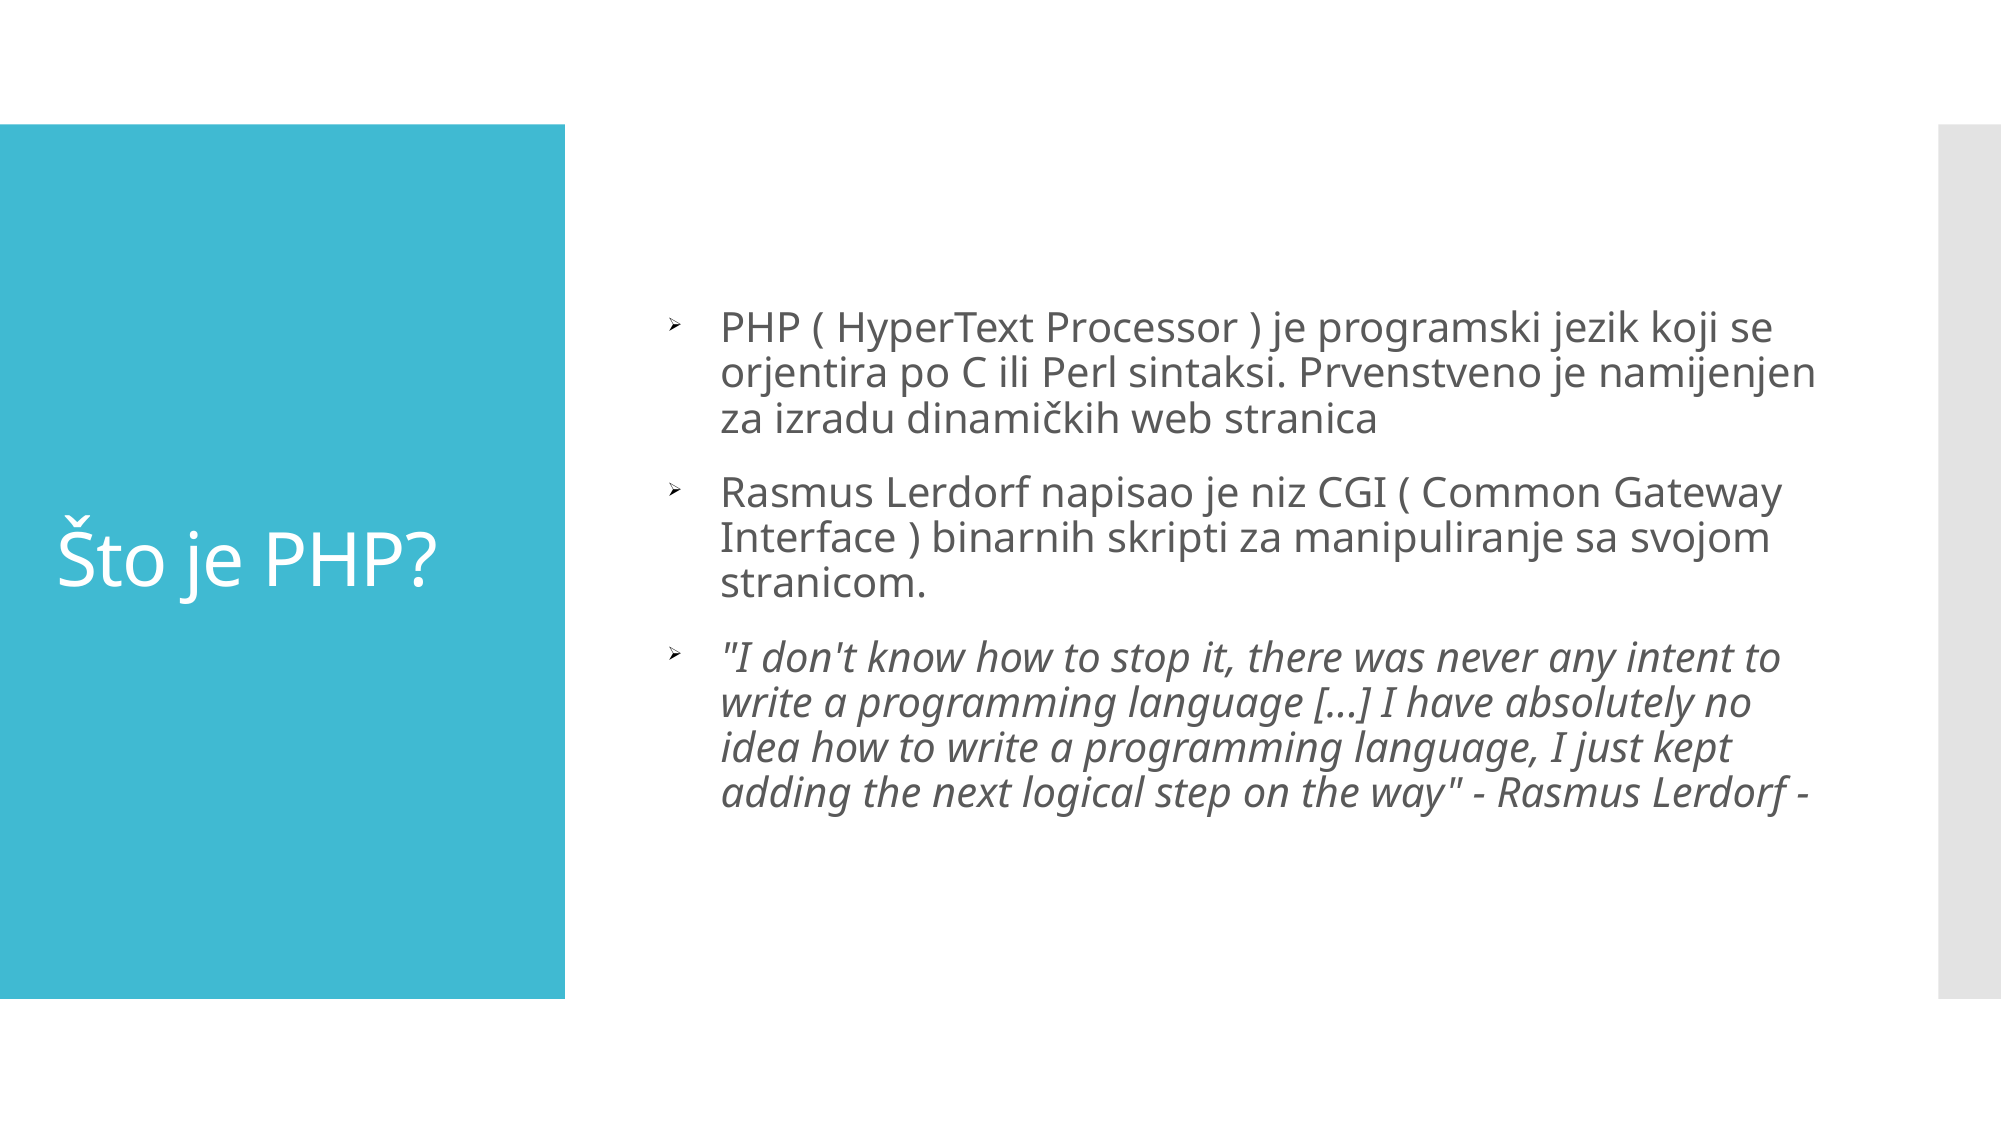

PHP ( HyperText Processor ) je programski jezik koji se orjentira po C ili Perl sintaksi. Prvenstveno je namijenjen za izradu dinamičkih web stranica
Rasmus Lerdorf napisao je niz CGI ( Common Gateway Interface ) binarnih skripti za manipuliranje sa svojom stranicom.
"I don't know how to stop it, there was never any intent to write a programming language [...] I have absolutely no idea how to write a programming language, I just kept adding the next logical step on the way" - Rasmus Lerdorf -
# Što je PHP?